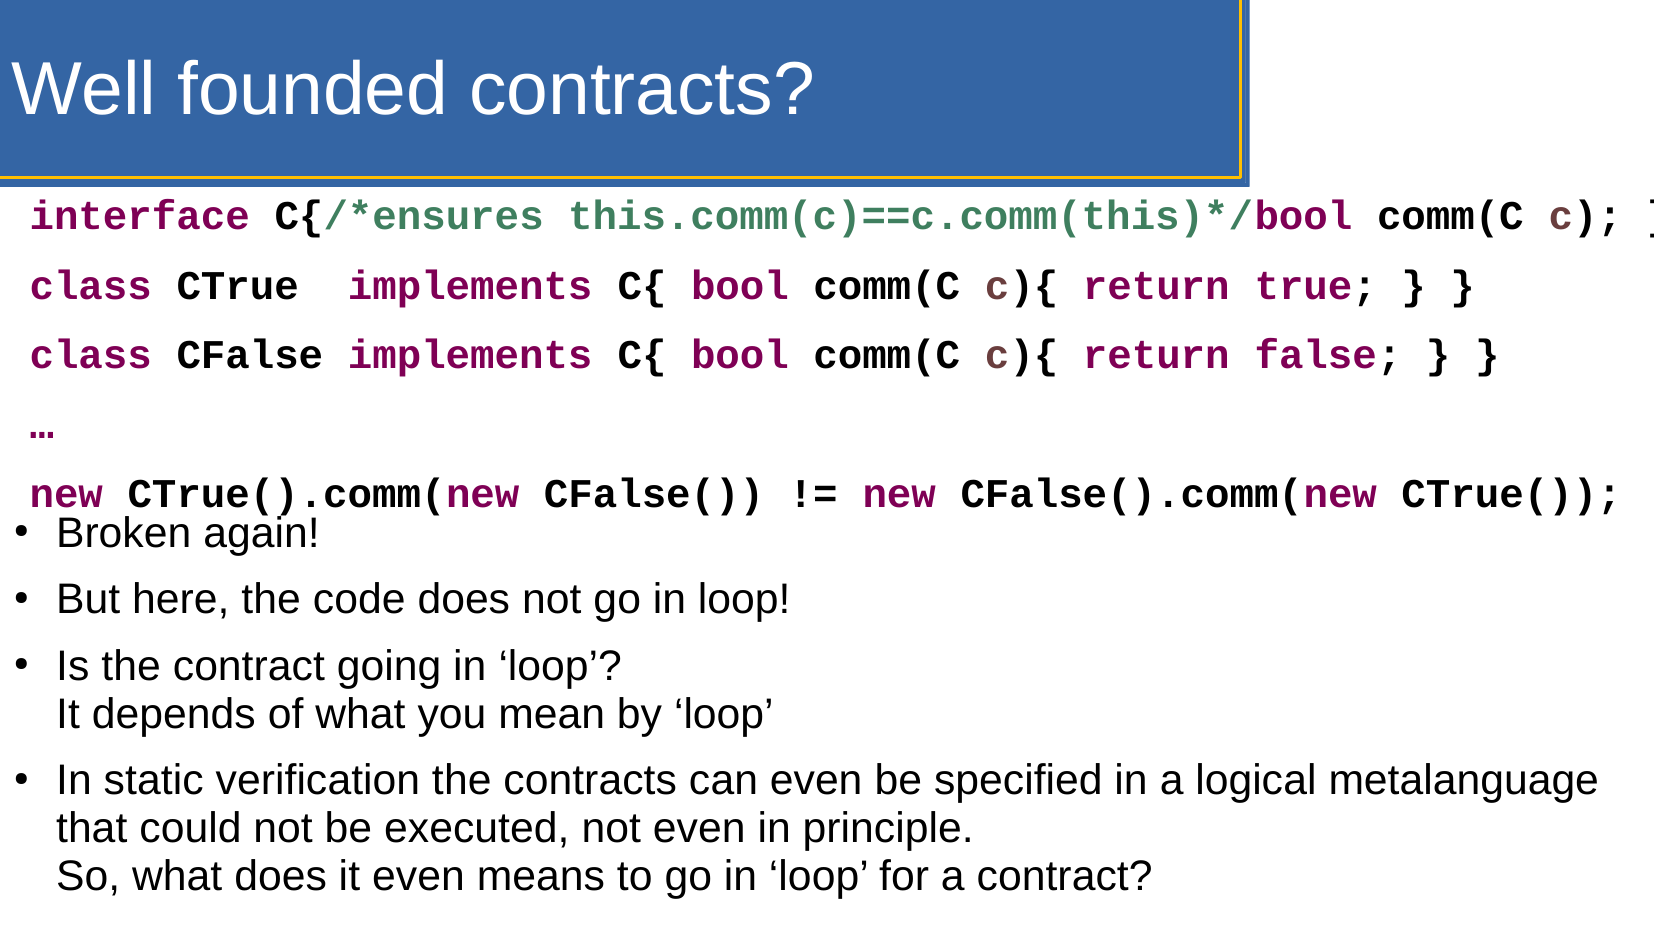

# Well founded contracts?
interface C{/*ensures this.comm(c)==c.comm(this)*/bool comm(C c); }
class CTrue implements C{ bool comm(C c){ return true; } }
class CFalse implements C{ bool comm(C c){ return false; } }
…
new CTrue().comm(new CFalse()) != new CFalse().comm(new CTrue());
Broken again!
But here, the code does not go in loop!
Is the contract going in ‘loop’?
It depends of what you mean by ‘loop’
In static verification the contracts can even be specified in a logical metalanguage that could not be executed, not even in principle.
So, what does it even means to go in ‘loop’ for a contract?